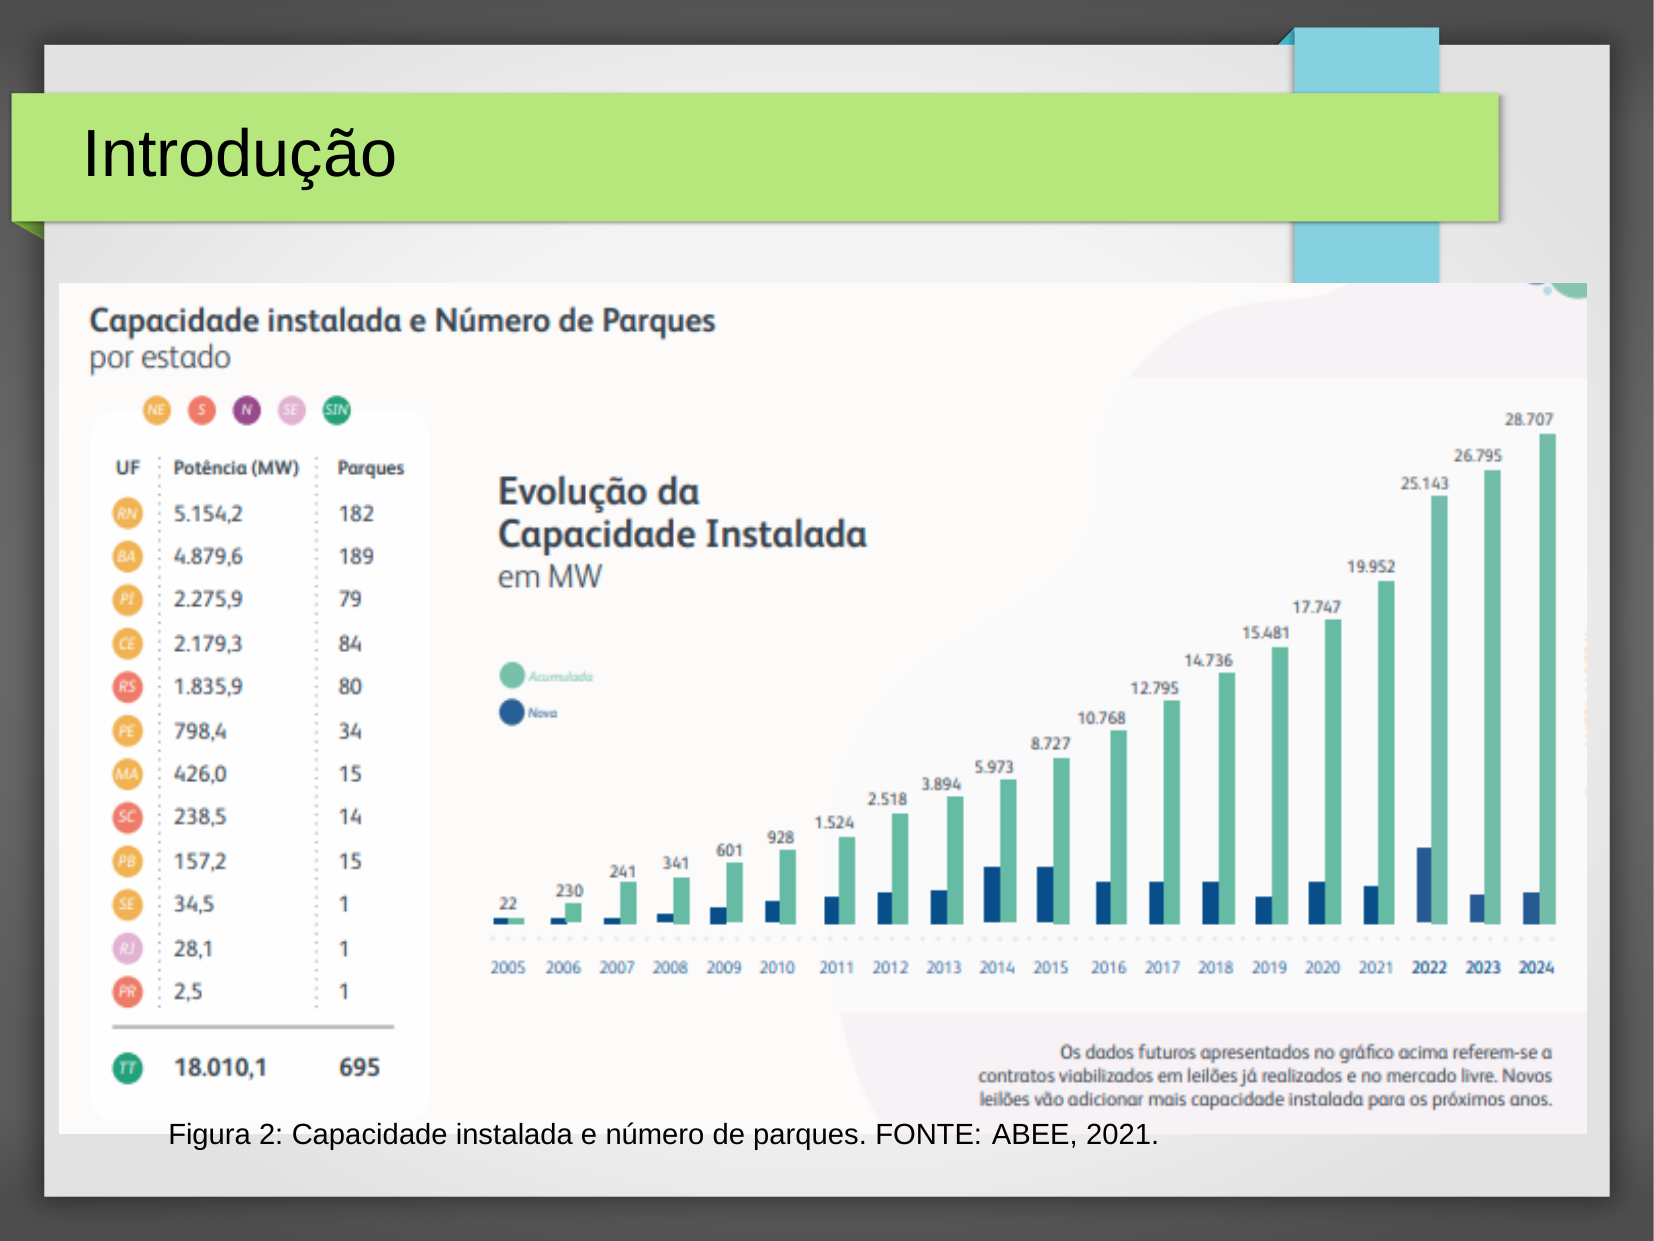

# Introdução
Figura 2: Capacidade instalada e número de parques. FONTE: ABEE, 2021.